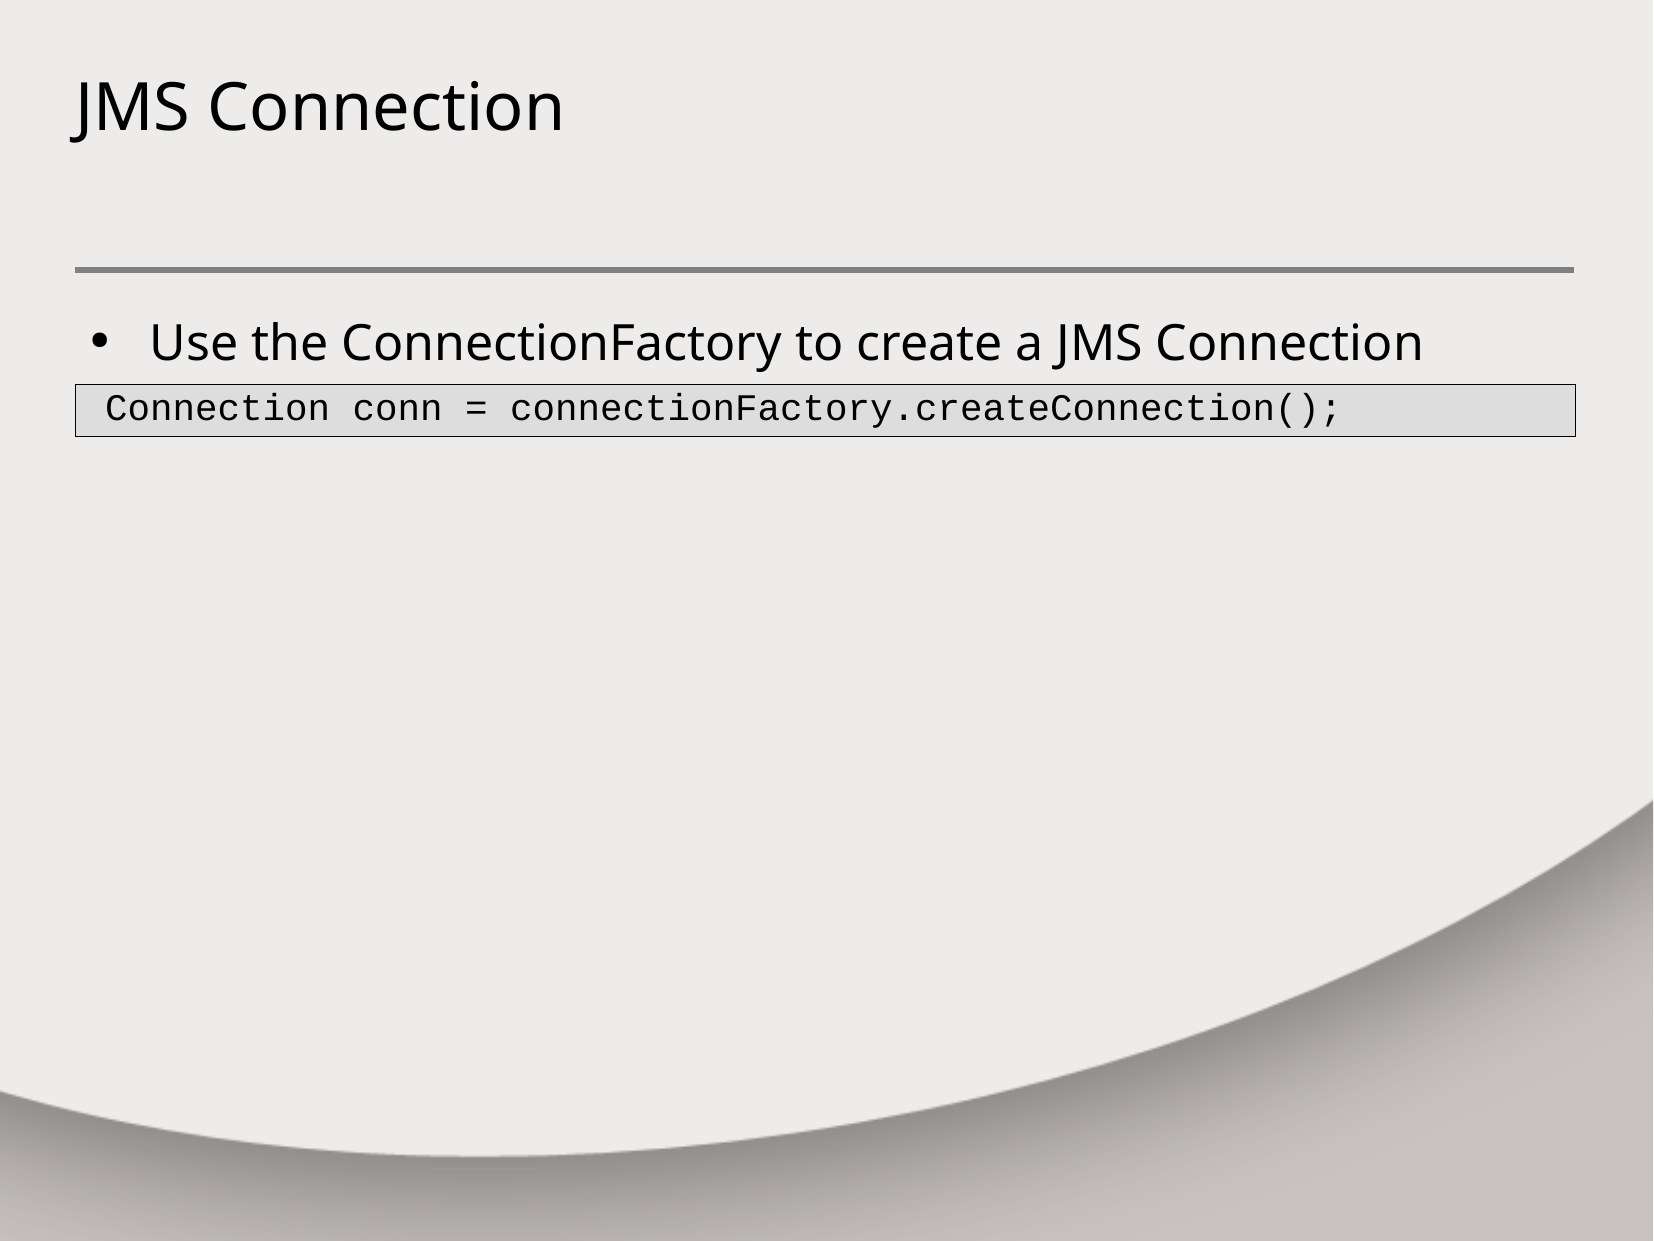

# JMS Connection
Use the ConnectionFactory to create a JMS Connection
Connection conn = connectionFactory.createConnection();